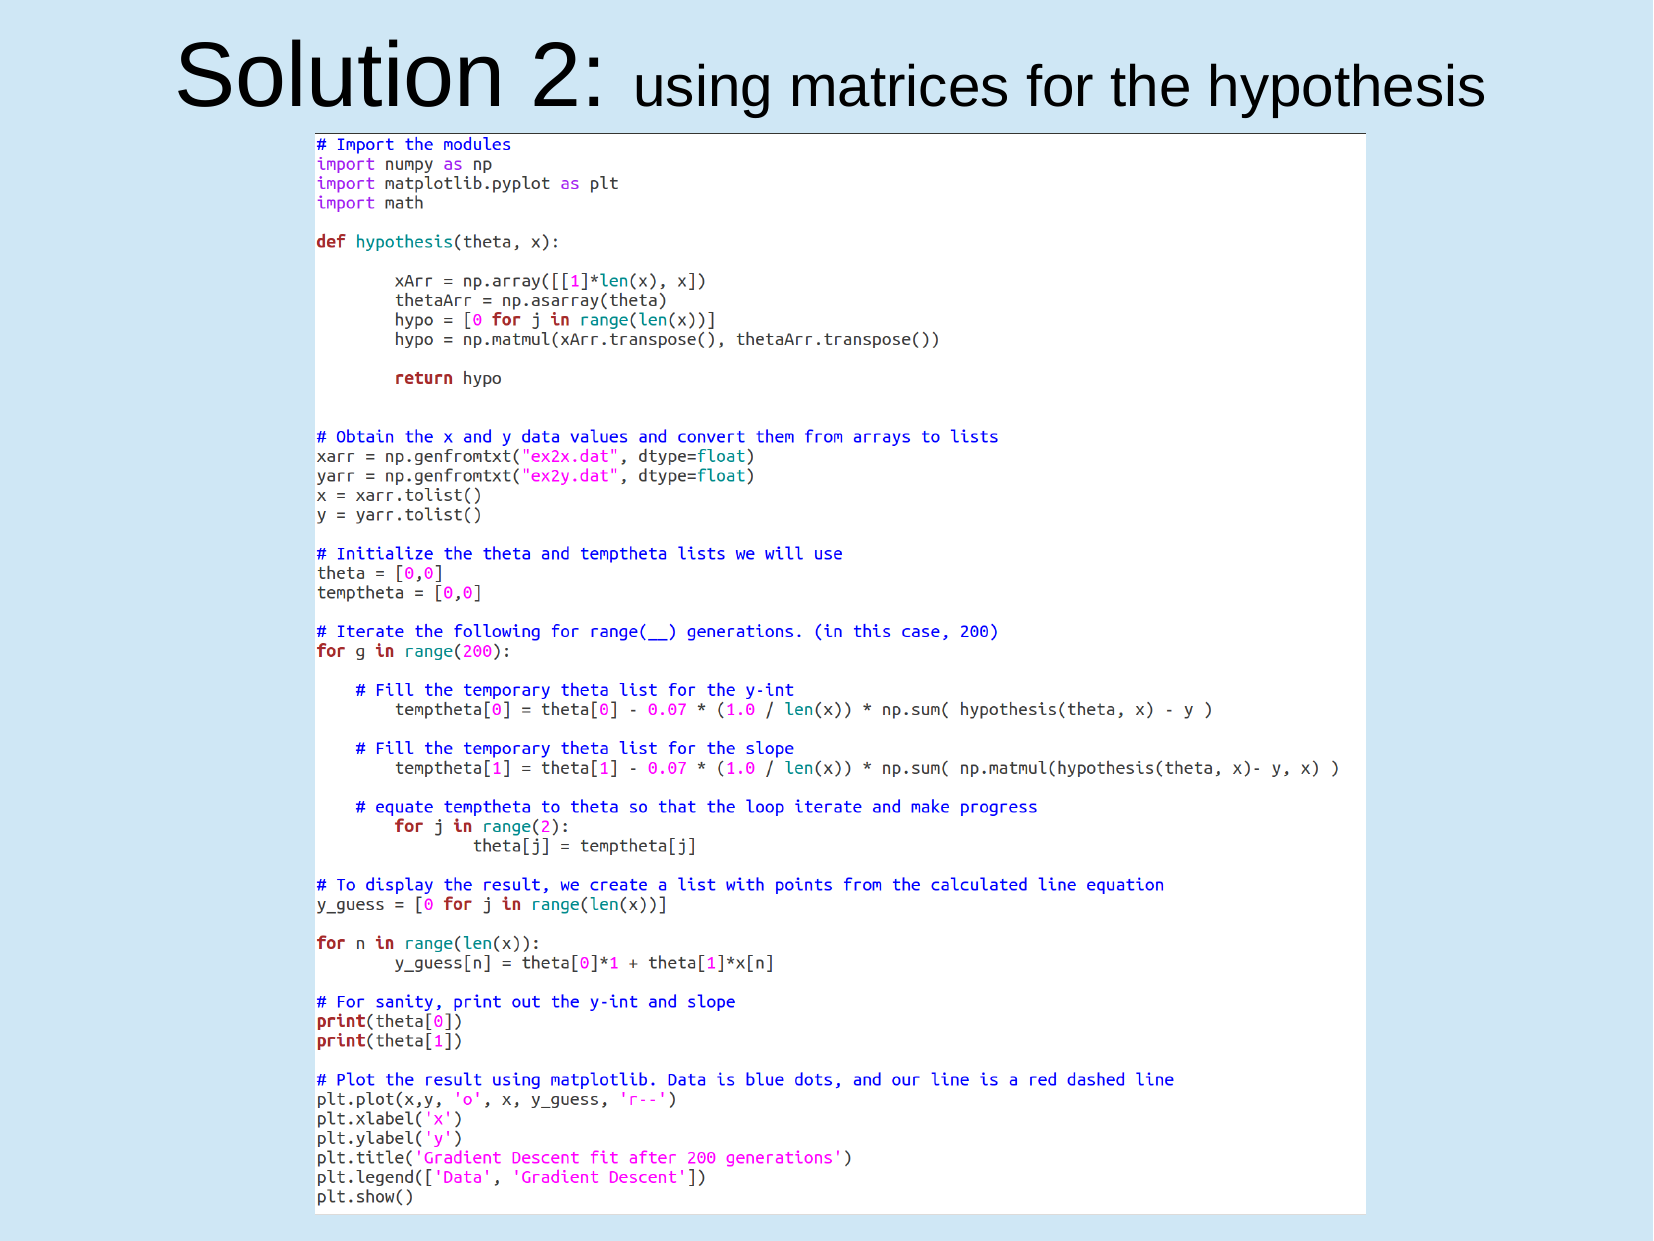

# Solution 2: using matrices for the hypothesis